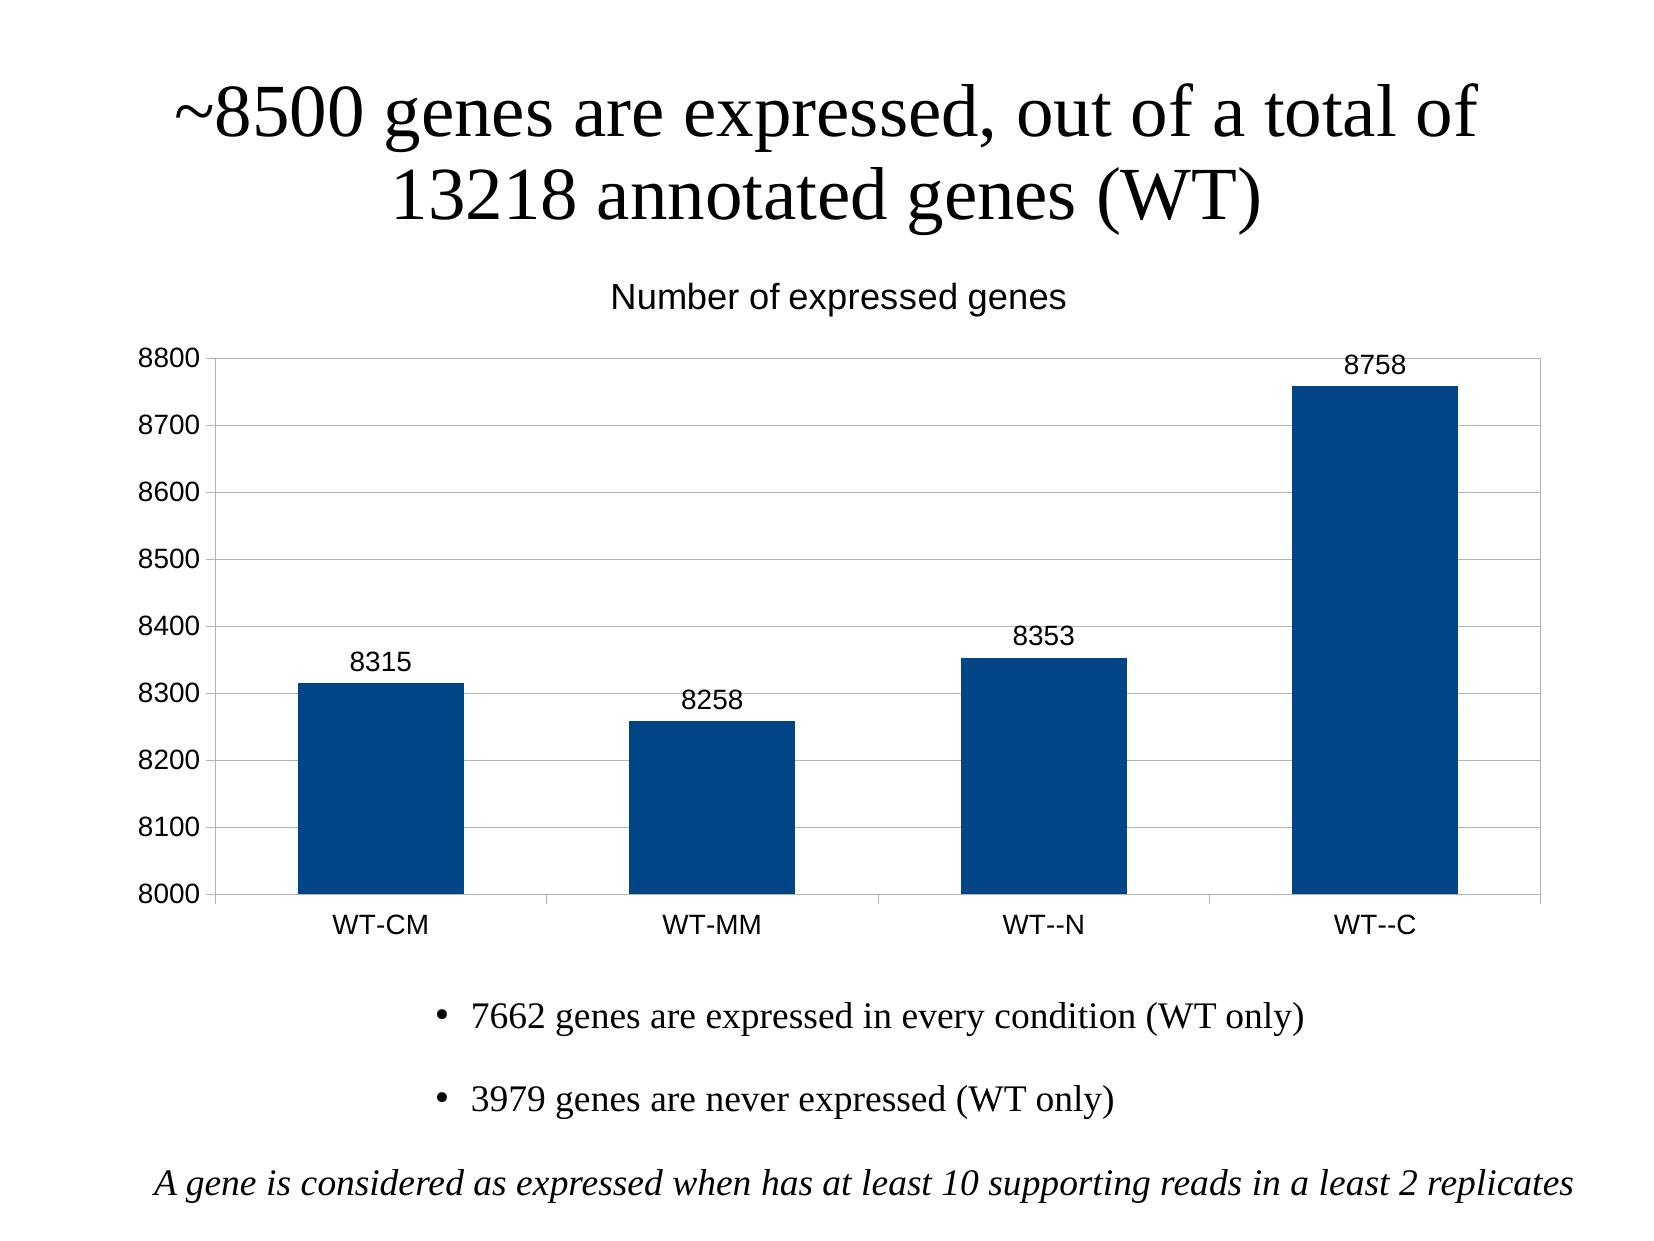

# ~8500 genes are expressed, out of a total of 13218 annotated genes (WT)
### Chart: Number of expressed genes
| Category | Column E |
|---|---|
| WT-CM | 8315.0 |
| WT-MM | 8258.0 |
| WT--N | 8353.0 |
| WT--C | 8758.0 |7662 genes are expressed in every condition (WT only)
3979 genes are never expressed (WT only)
A gene is considered as expressed when has at least 10 supporting reads in a least 2 replicates